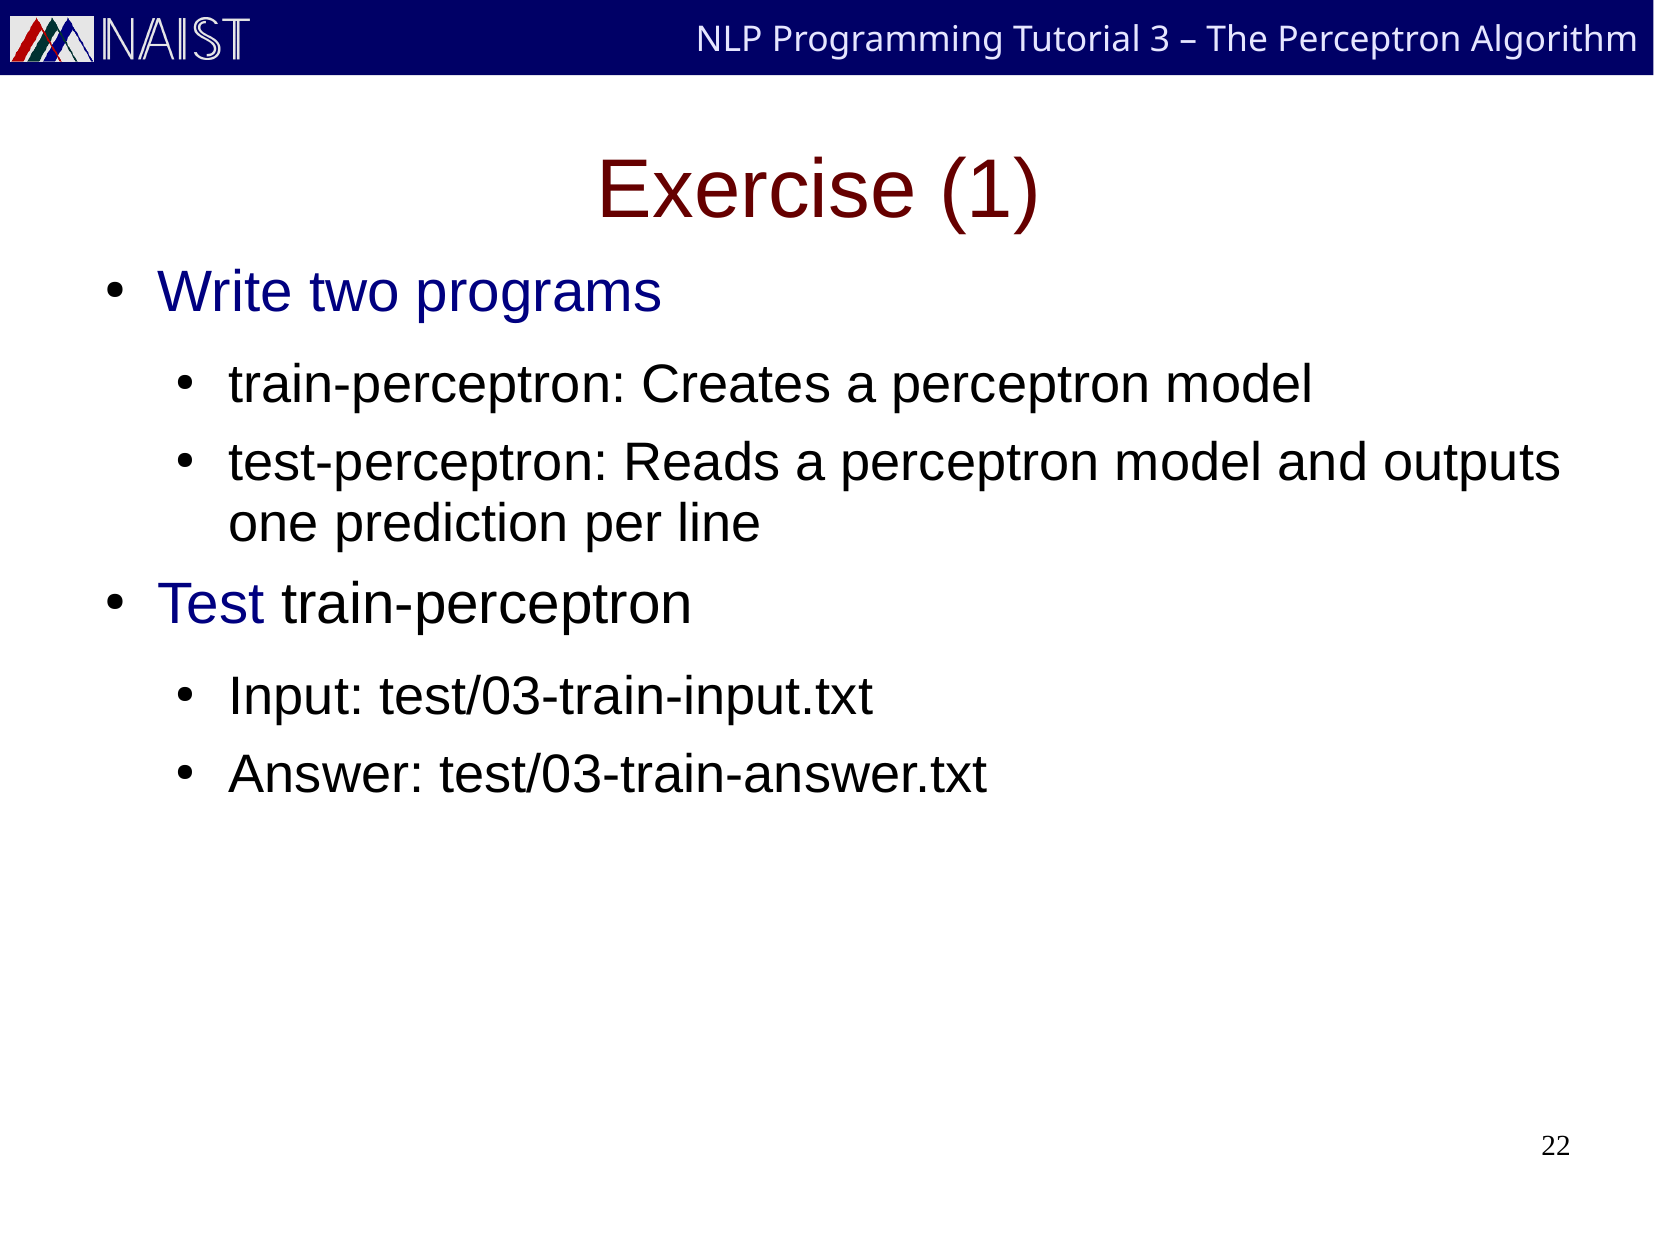

# Exercise (1)
Write two programs
train-perceptron: Creates a perceptron model
test-perceptron: Reads a perceptron model and outputs one prediction per line
Test train-perceptron
Input: test/03-train-input.txt
Answer: test/03-train-answer.txt
22